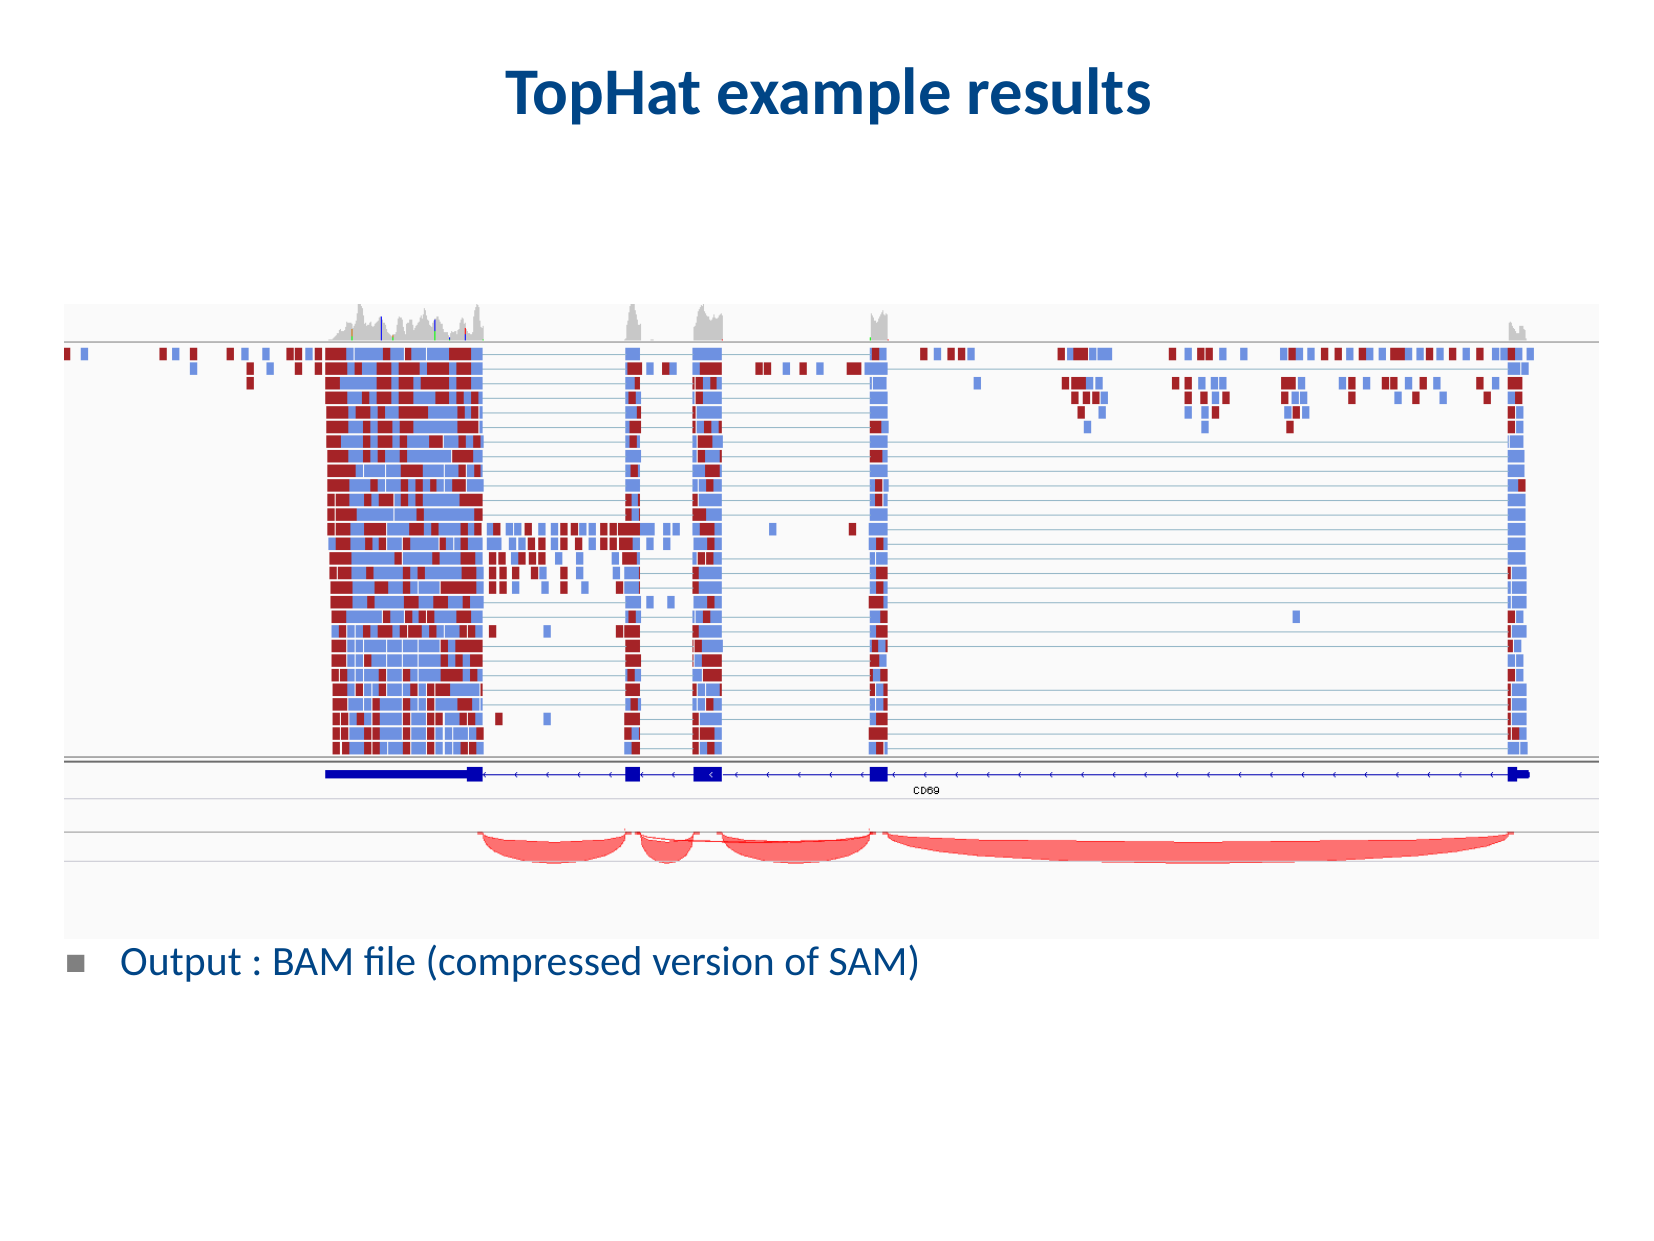

# TopHat example results
Output : BAM file (compressed version of SAM)